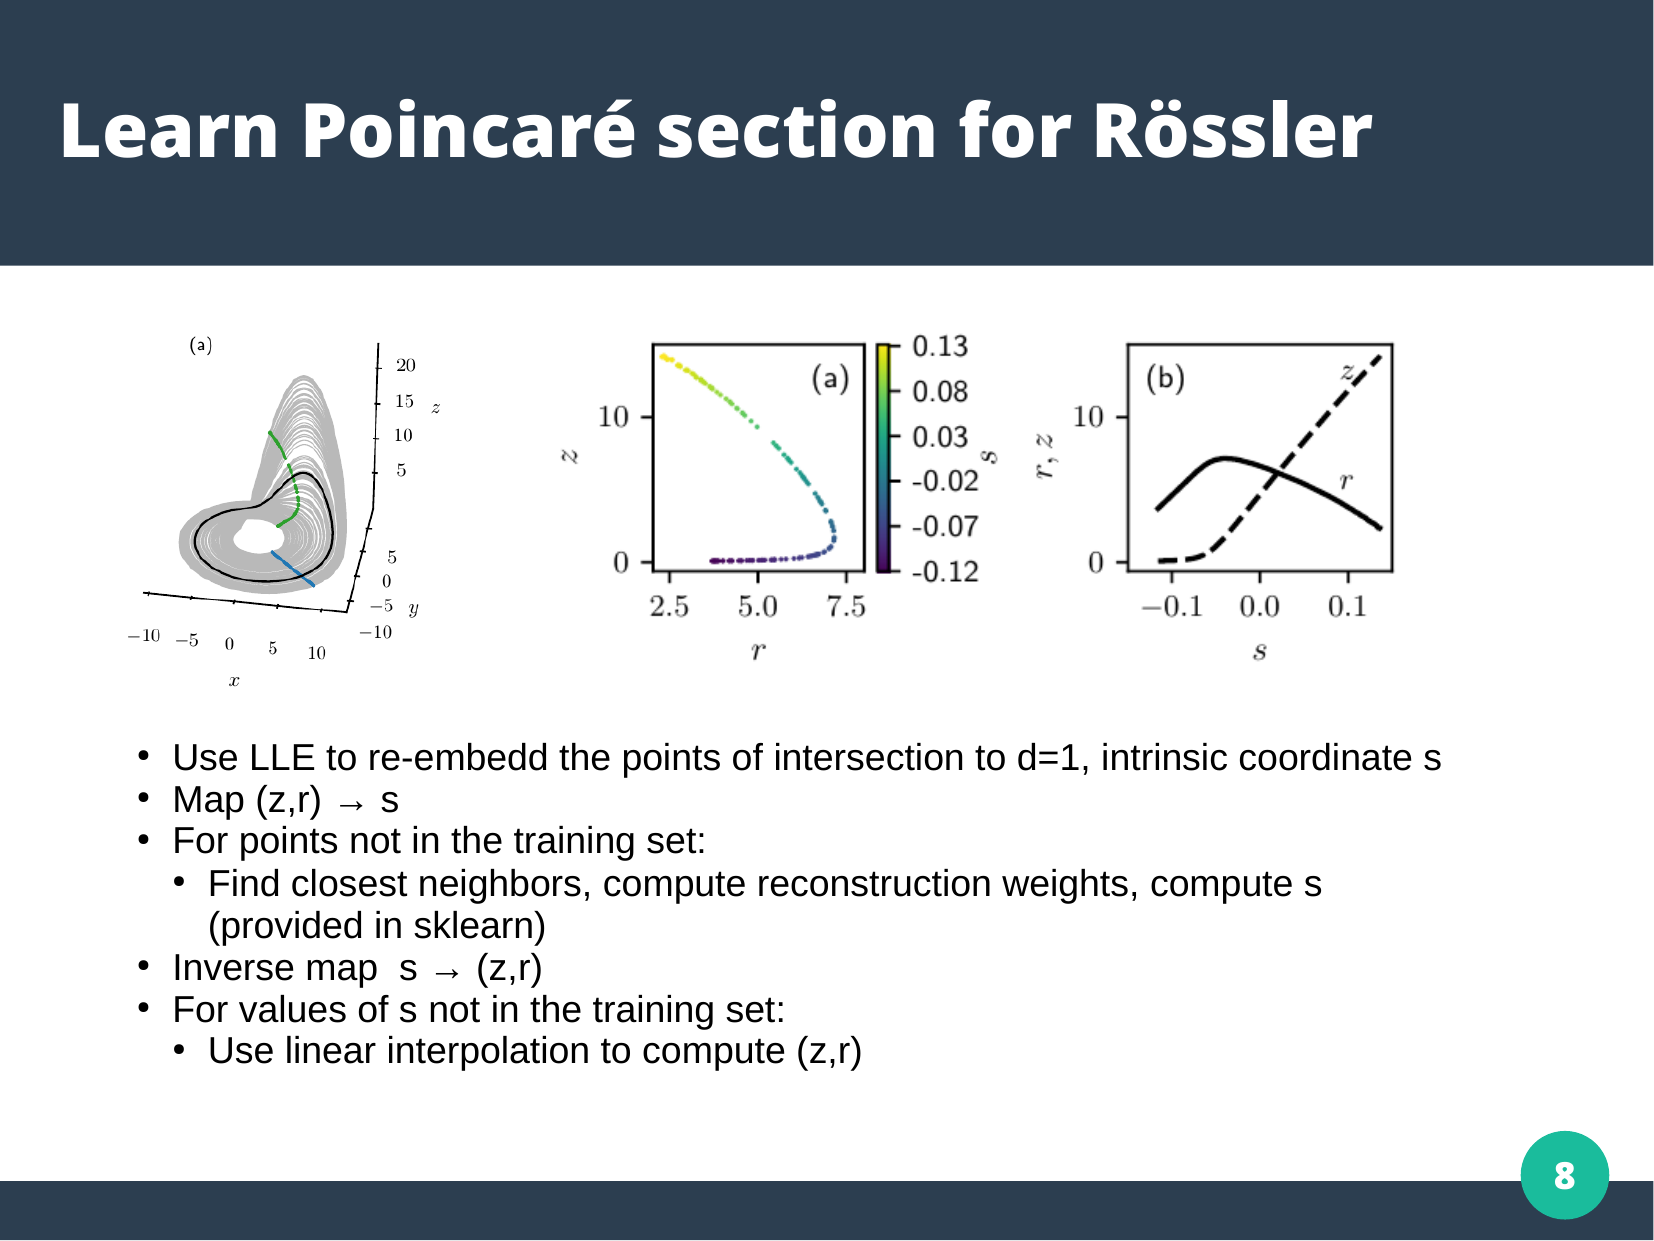

# Learn Poincaré section for Rössler
Use LLE to re-embedd the points of intersection to d=1, intrinsic coordinate s
Map (z,r) → s
For points not in the training set:
Find closest neighbors, compute reconstruction weights, compute s
(provided in sklearn)
Inverse map s → (z,r)
For values of s not in the training set:
Use linear interpolation to compute (z,r)
8